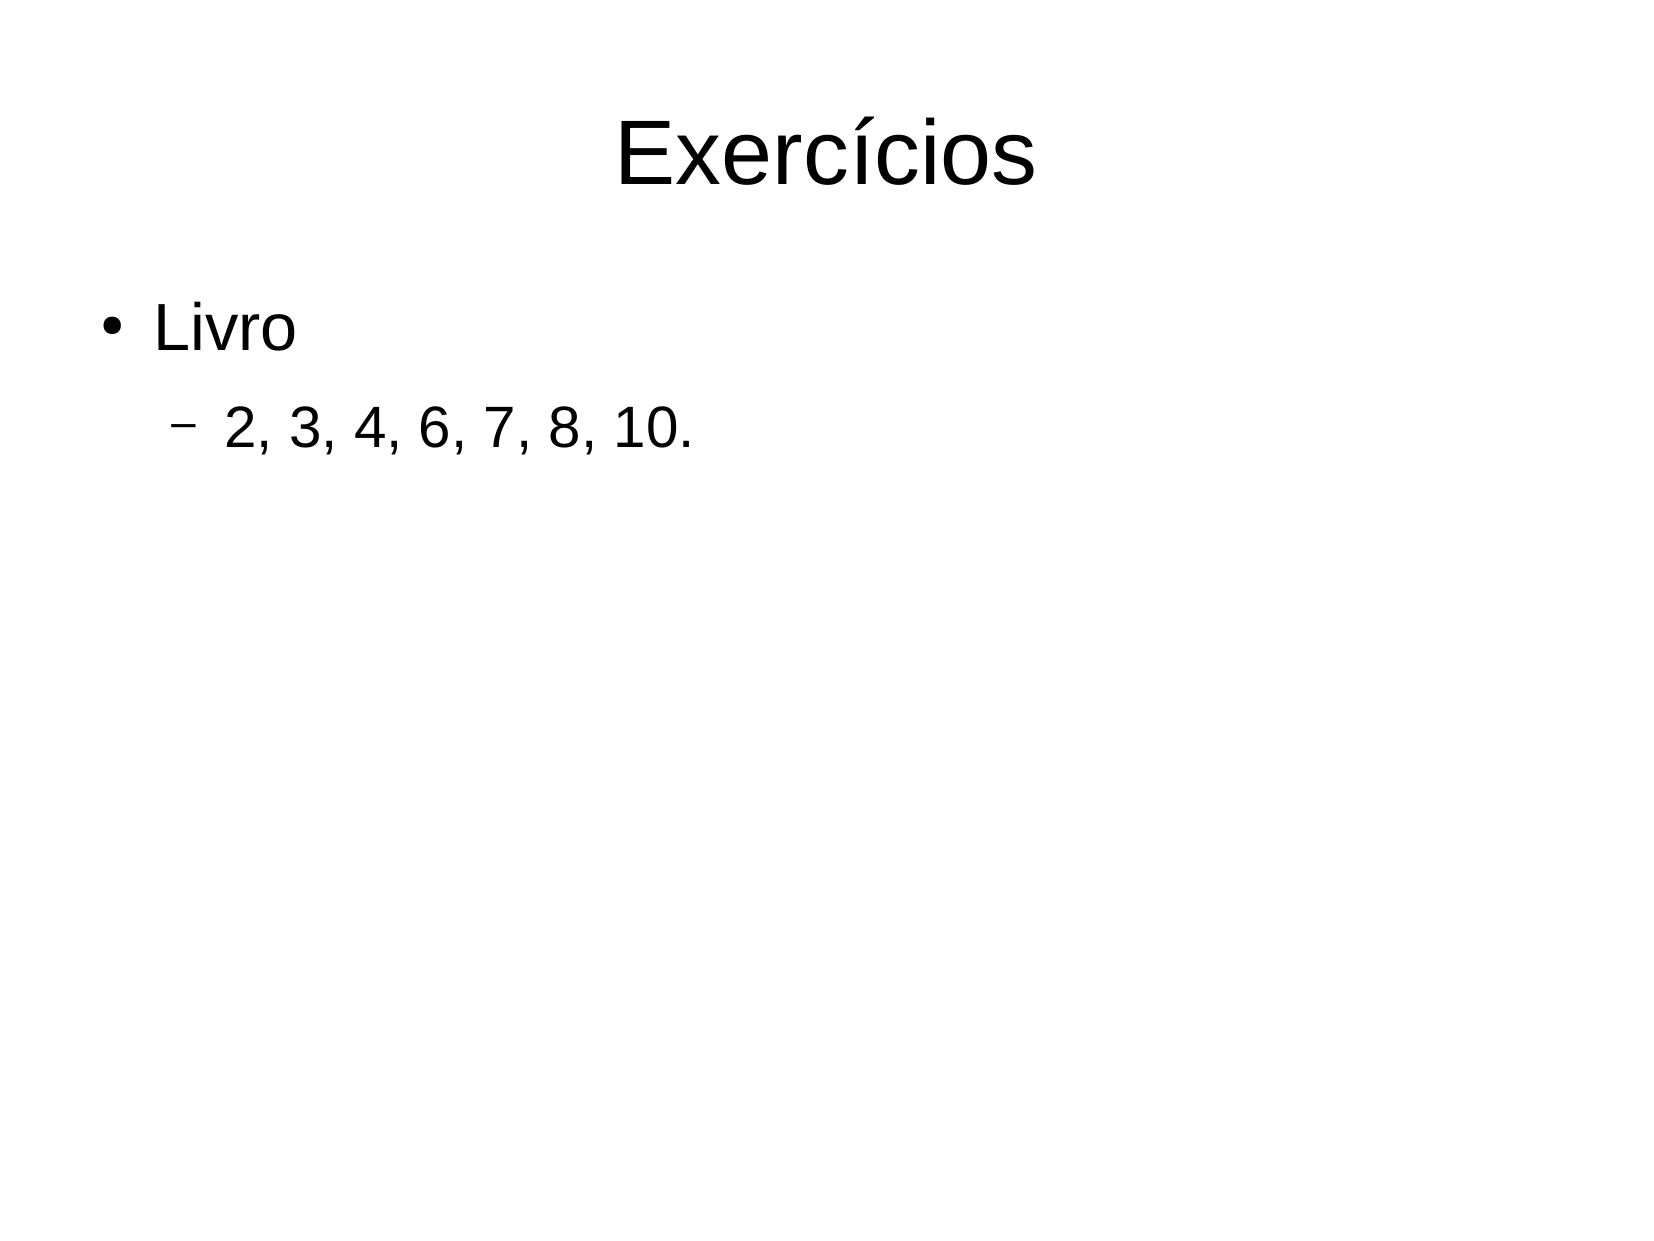

# Exercícios
Livro
2, 3, 4, 6, 7, 8, 10.